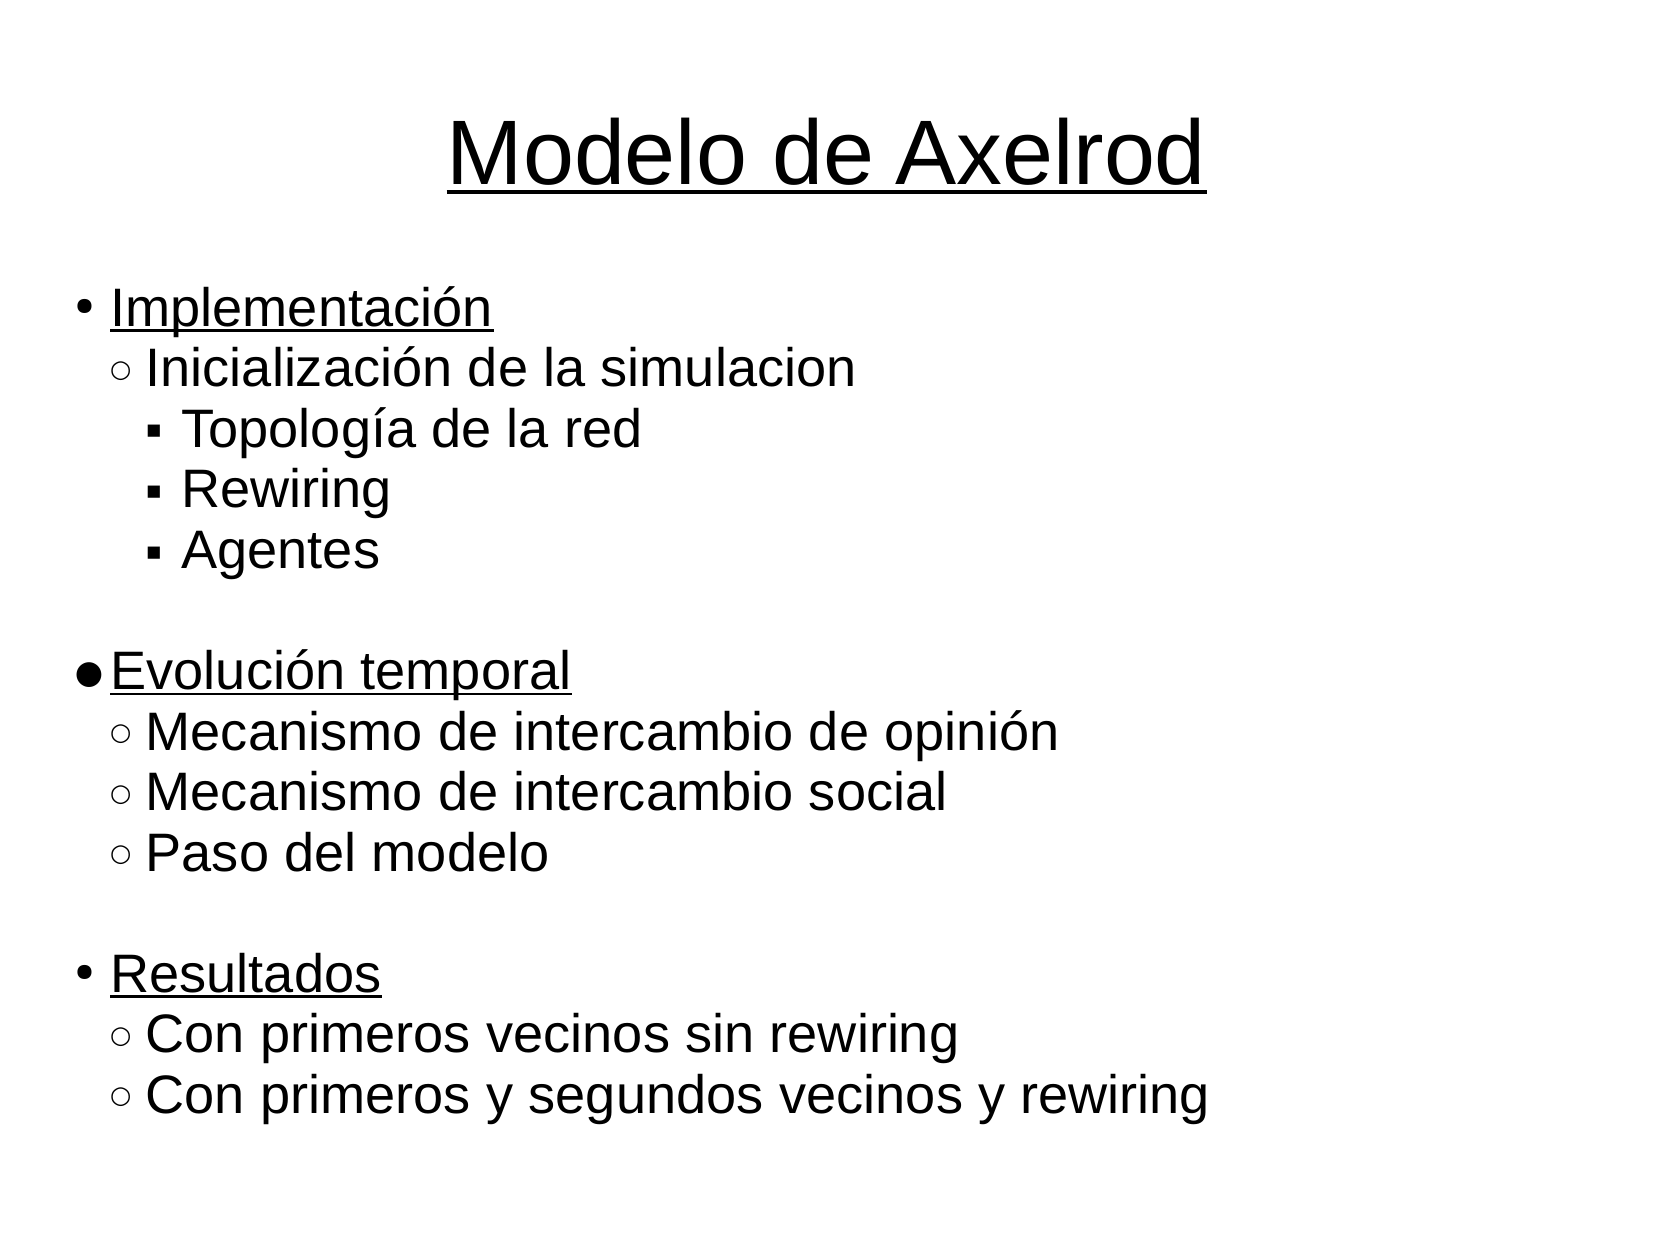

# Modelo de Axelrod
Implementación
Inicialización de la simulacion
Topología de la red
Rewiring
Agentes
Evolución temporal
Mecanismo de intercambio de opinión
Mecanismo de intercambio social
Paso del modelo
Resultados
Con primeros vecinos sin rewiring
Con primeros y segundos vecinos y rewiring